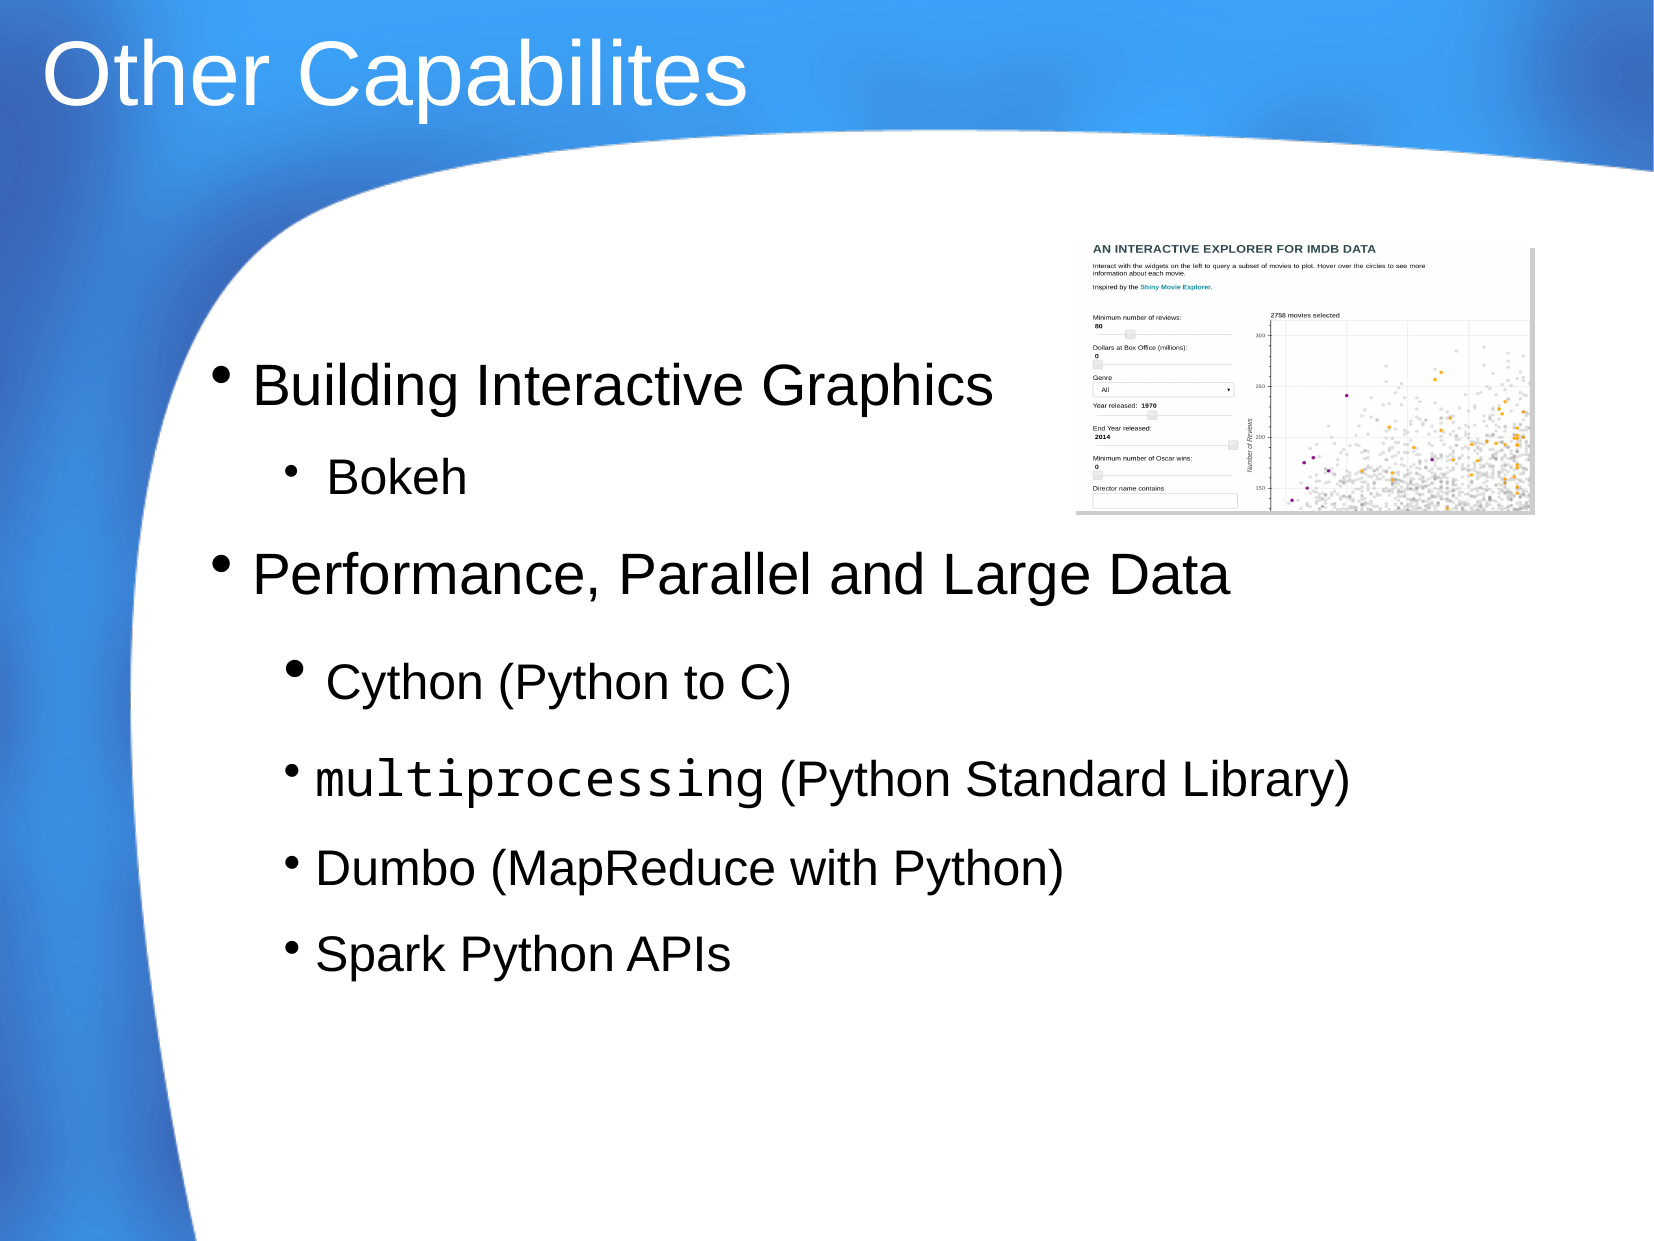

# Other Capabilites
 Building Interactive Graphics
 Bokeh
 Performance, Parallel and Large Data
 Cython (Python to C)
 multiprocessing (Python Standard Library)
 Dumbo (MapReduce with Python)
 Spark Python APIs